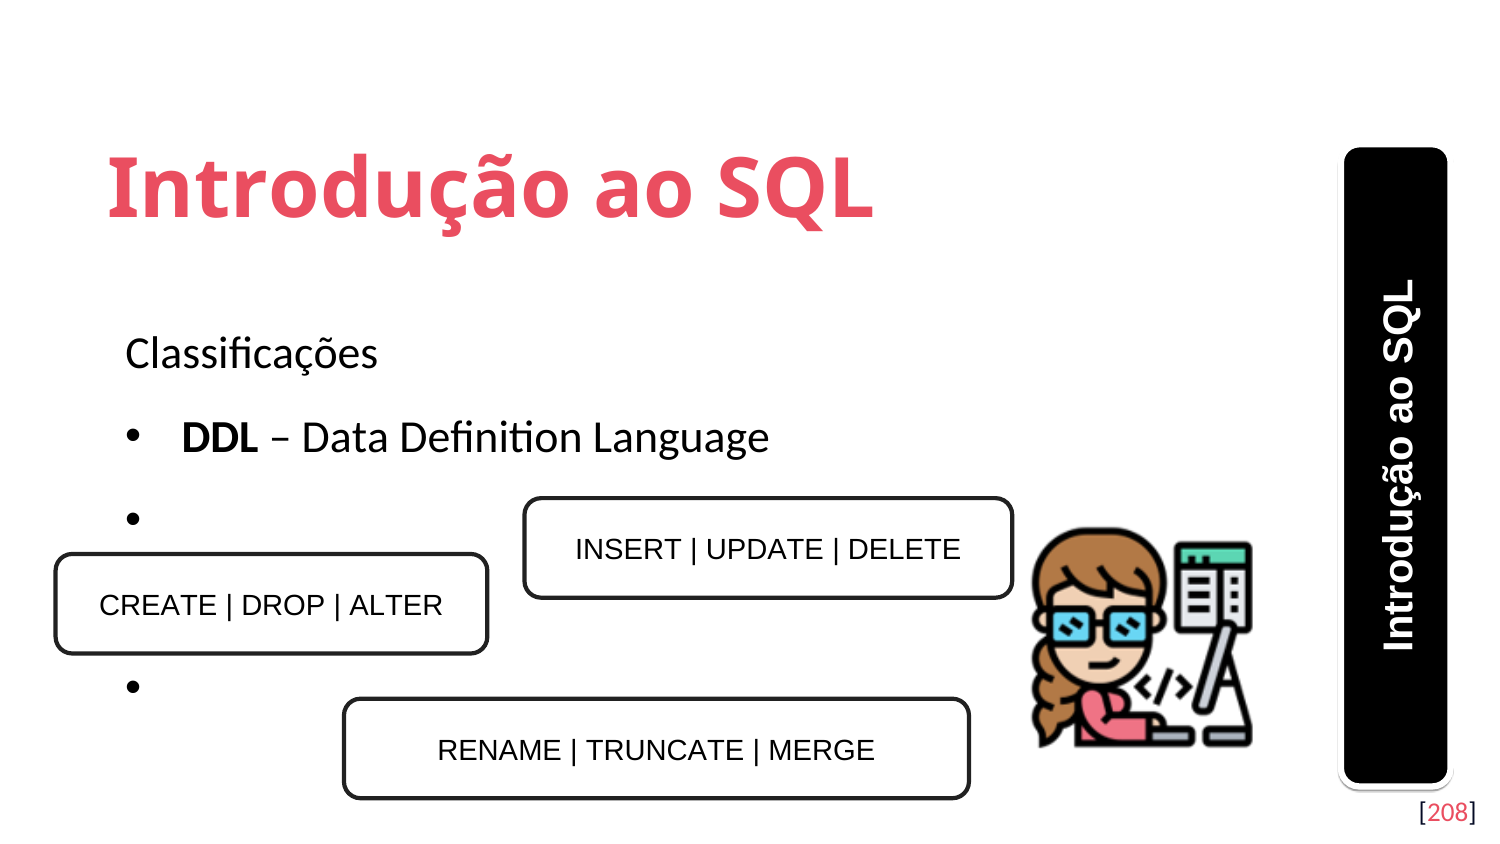

Introdução ao SQL
Classificações
DDL – Data Definition Language
Introdução ao SQL
INSERT | UPDATE | DELETE
CREATE | DROP | ALTER
RENAME | TRUNCATE | MERGE